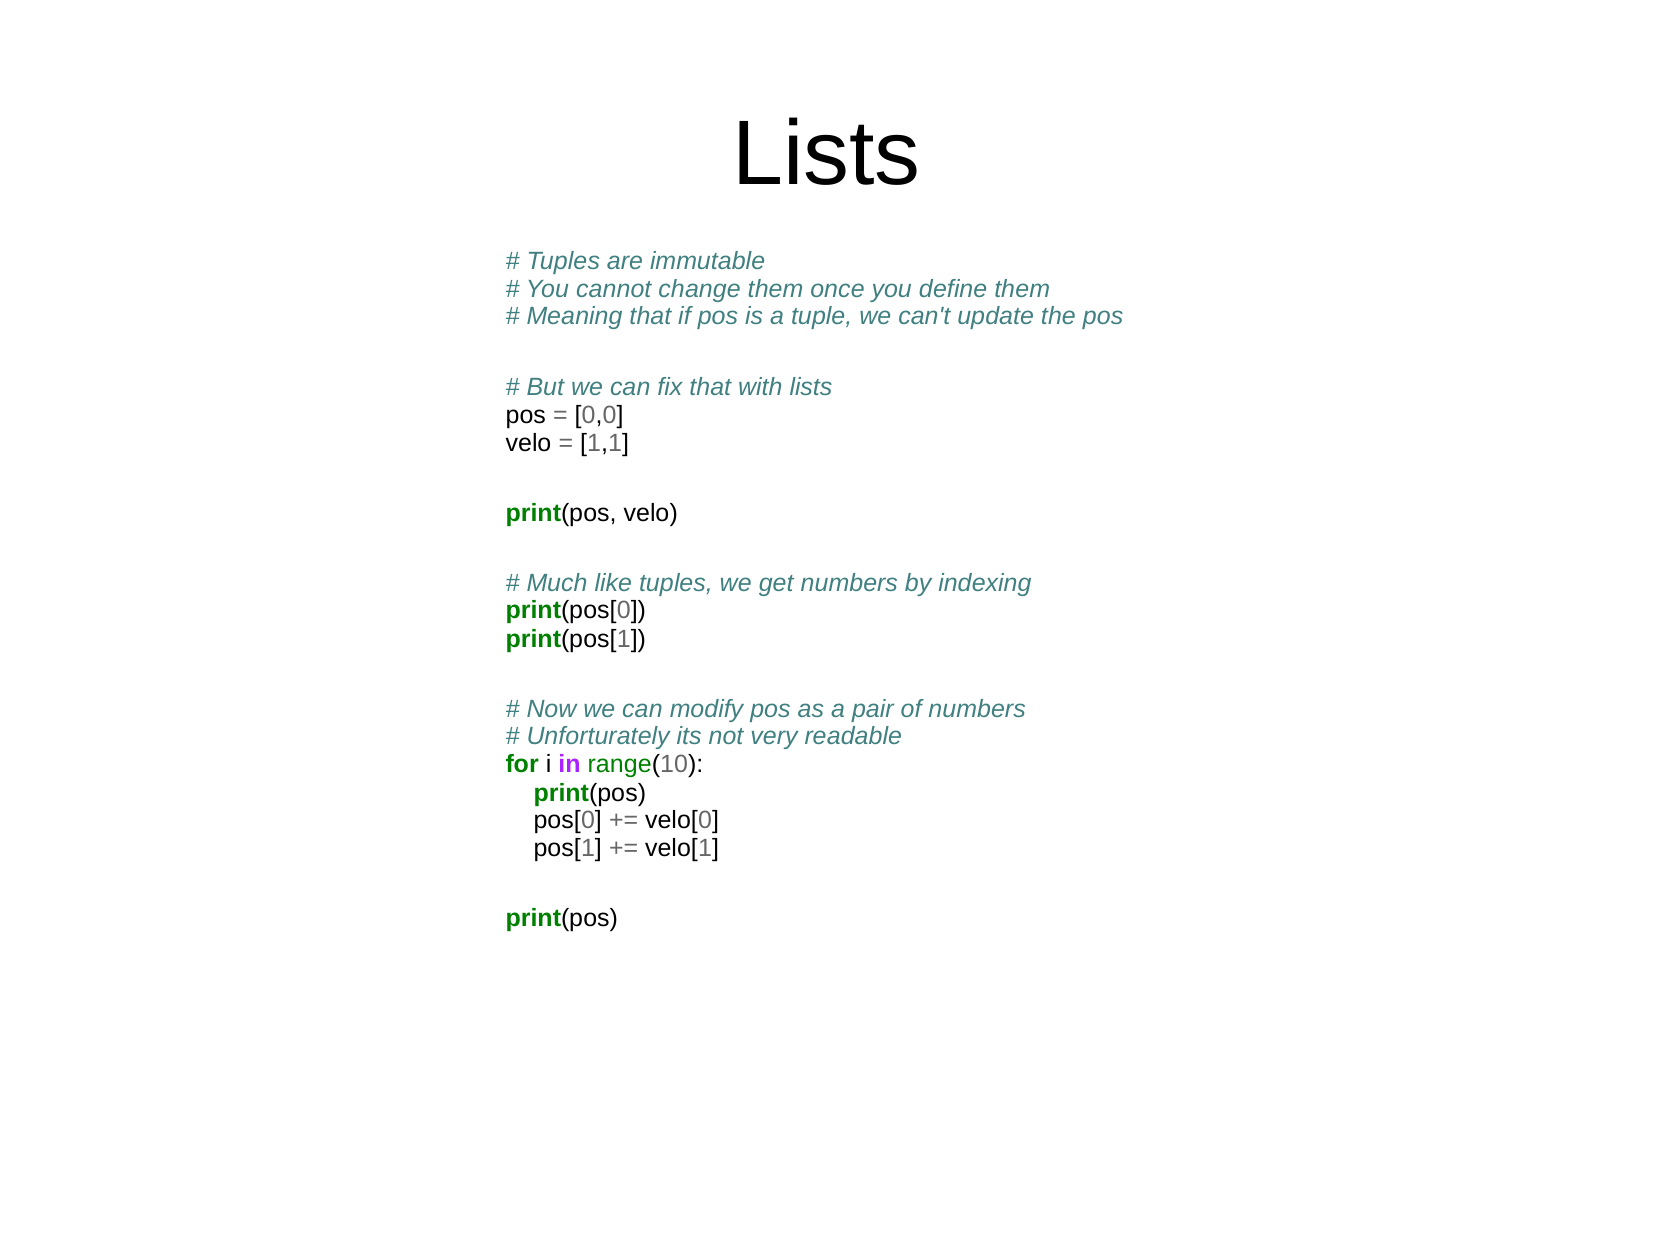

# Lists
# Tuples are immutable
# You cannot change them once you define them
# Meaning that if pos is a tuple, we can't update the pos
# But we can fix that with lists
pos = [0,0]
velo = [1,1]
print(pos, velo)
# Much like tuples, we get numbers by indexing
print(pos[0])
print(pos[1])
# Now we can modify pos as a pair of numbers
# Unforturately its not very readable
for i in range(10):
 print(pos)
 pos[0] += velo[0]
 pos[1] += velo[1]
print(pos)